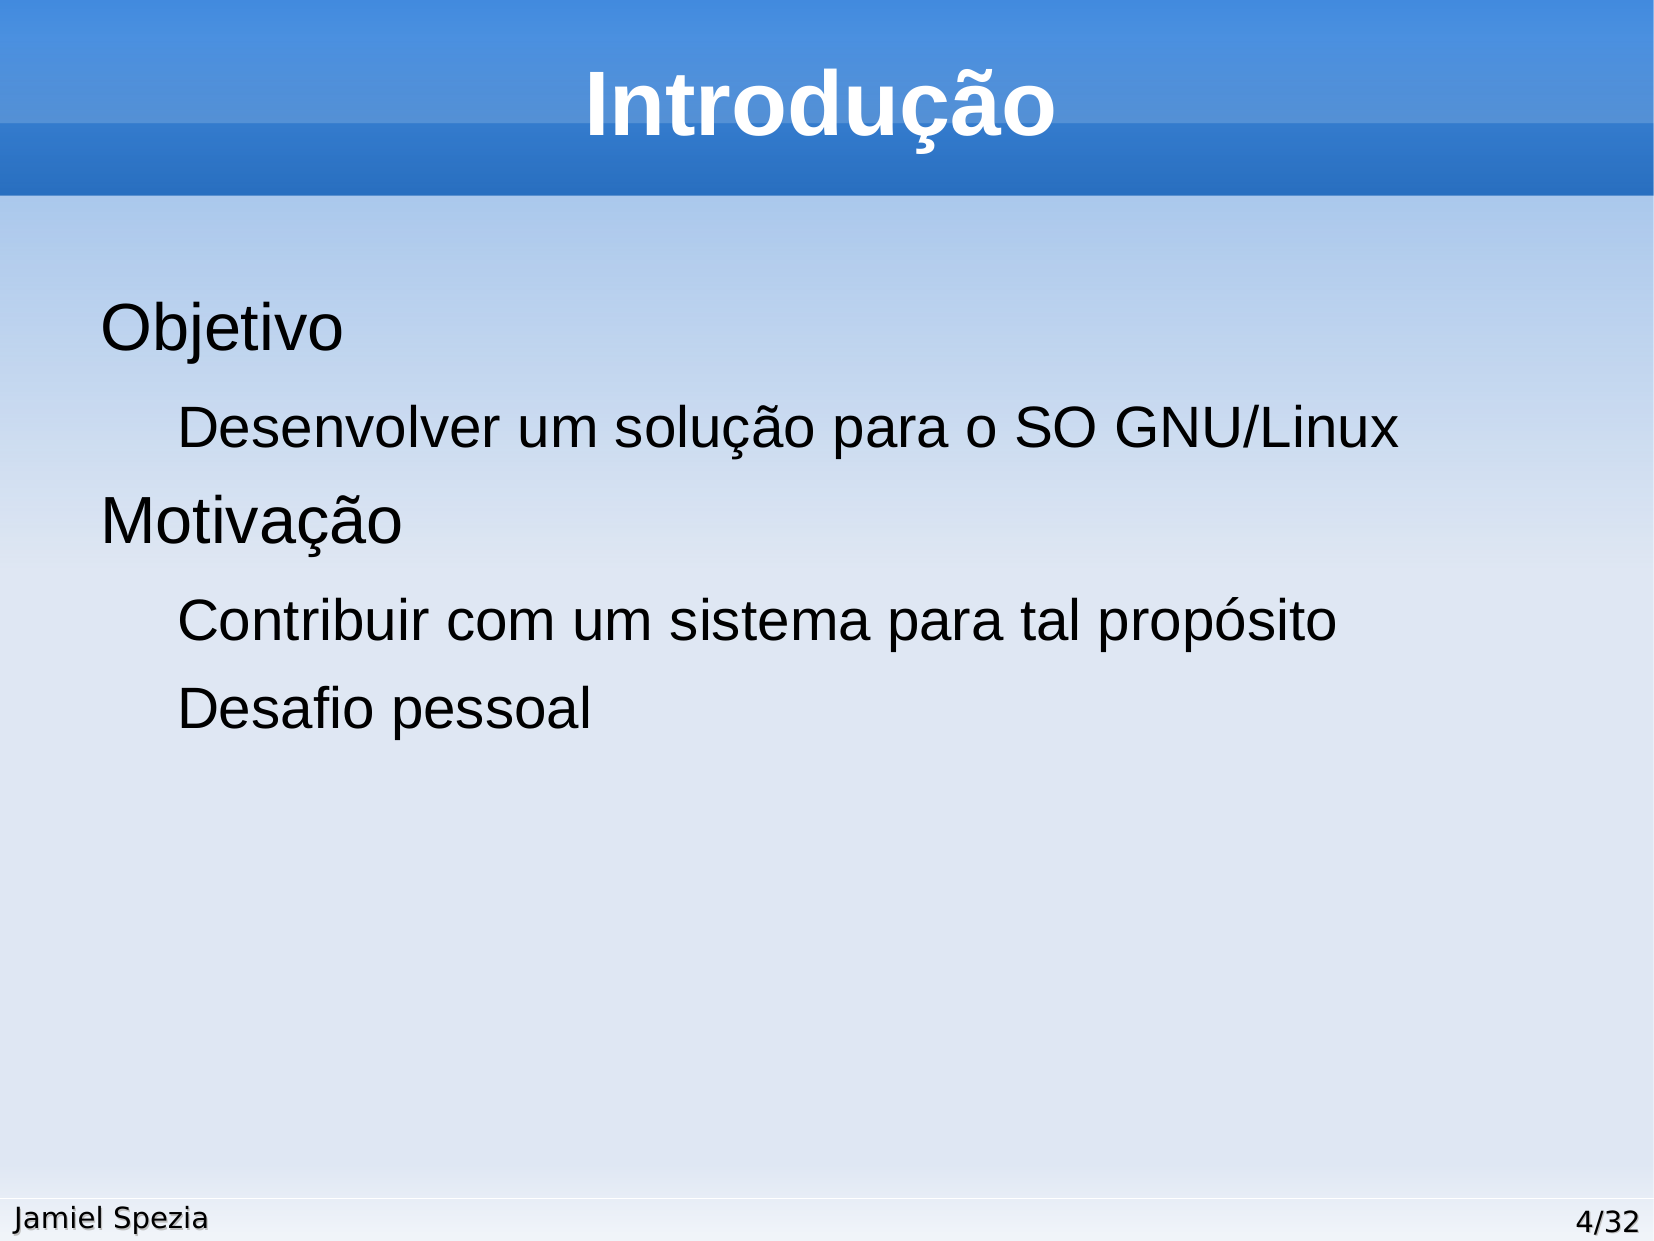

Introdução
# Objetivo
Desenvolver um solução para o SO GNU/Linux
Motivação
Contribuir com um sistema para tal propósito
Desafio pessoal